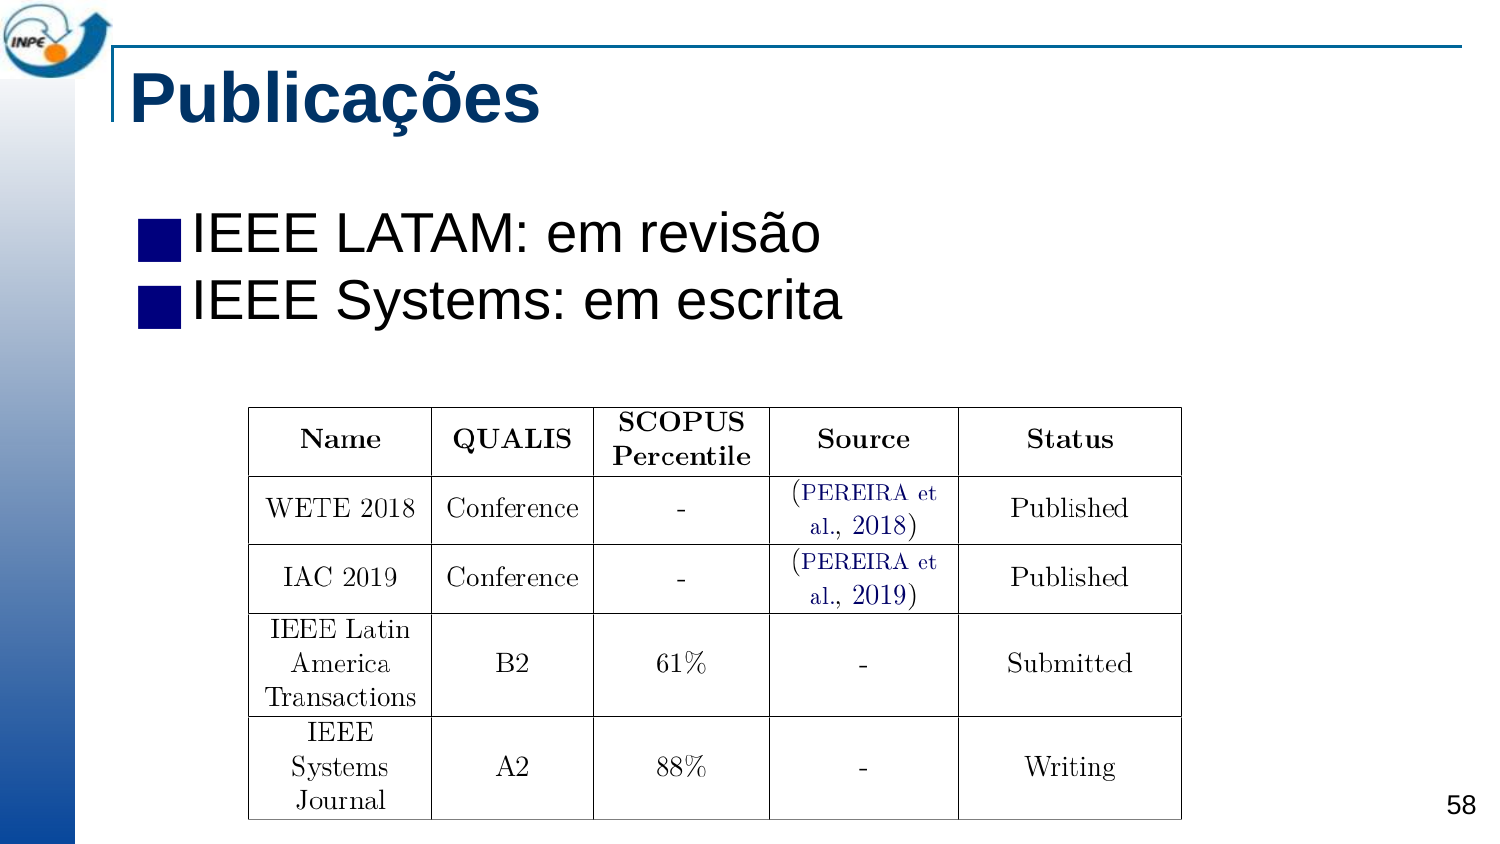

# Publicações
IEEE LATAM: em revisão
IEEE Systems: em escrita